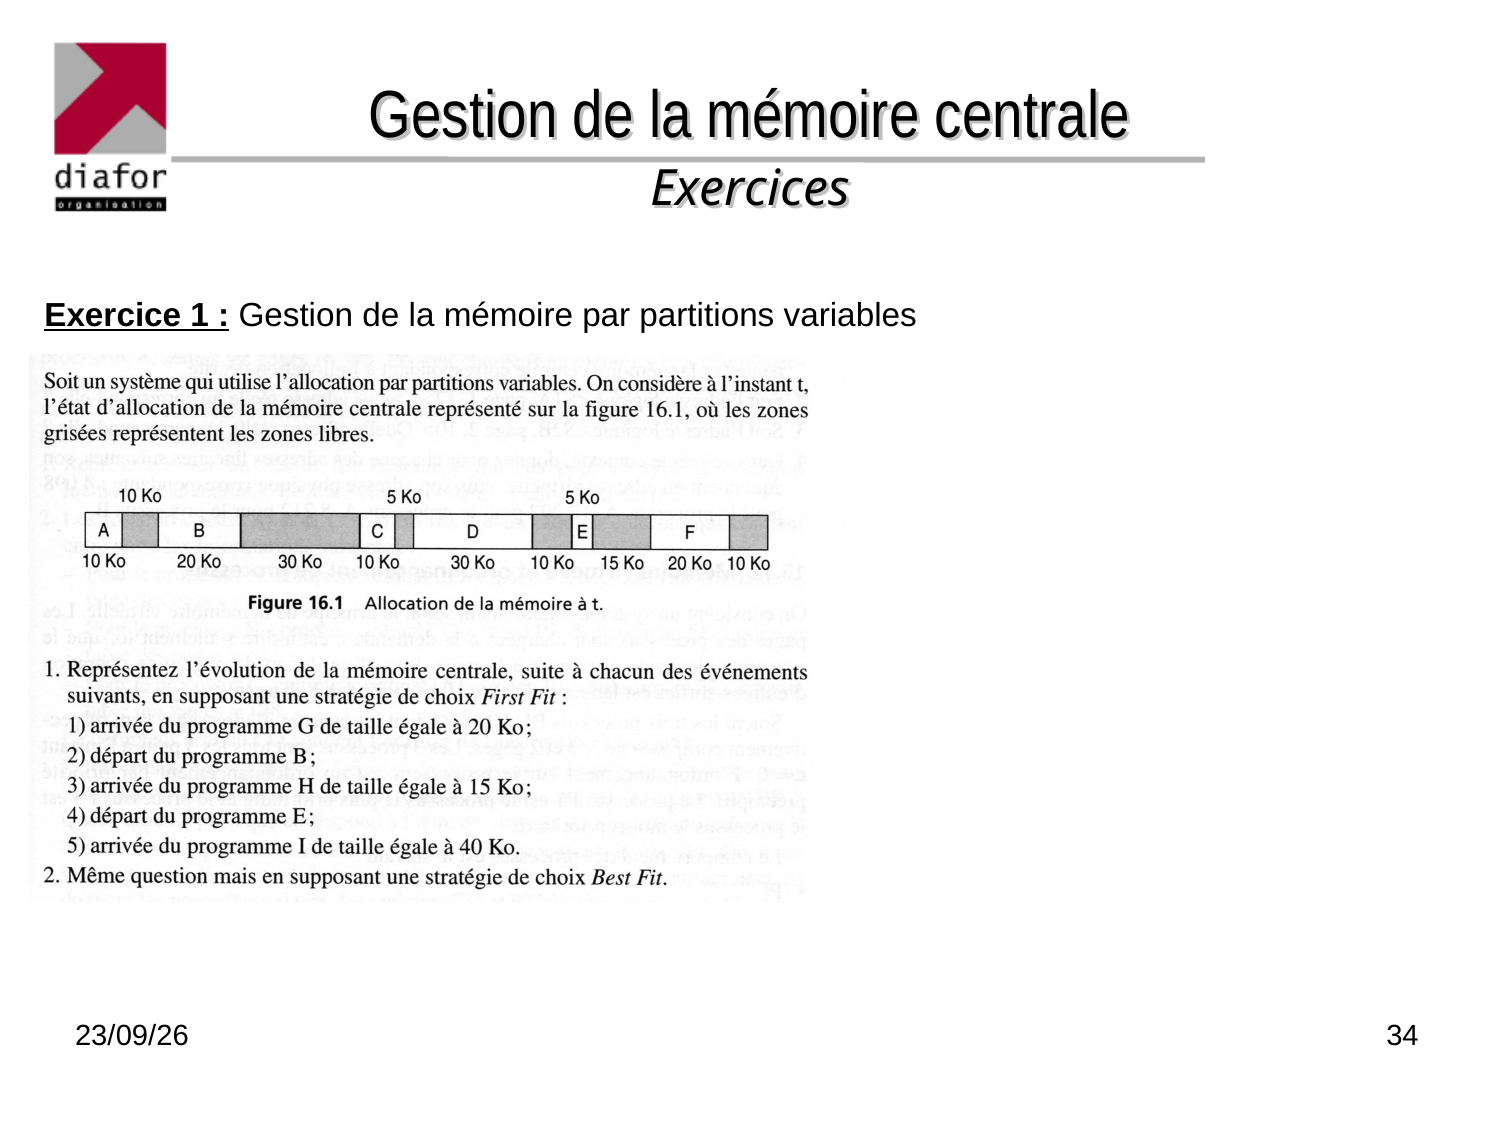

# Gestion de la mémoire centrale Exercices
Exercice 1 : Gestion de la mémoire par partitions variables
34